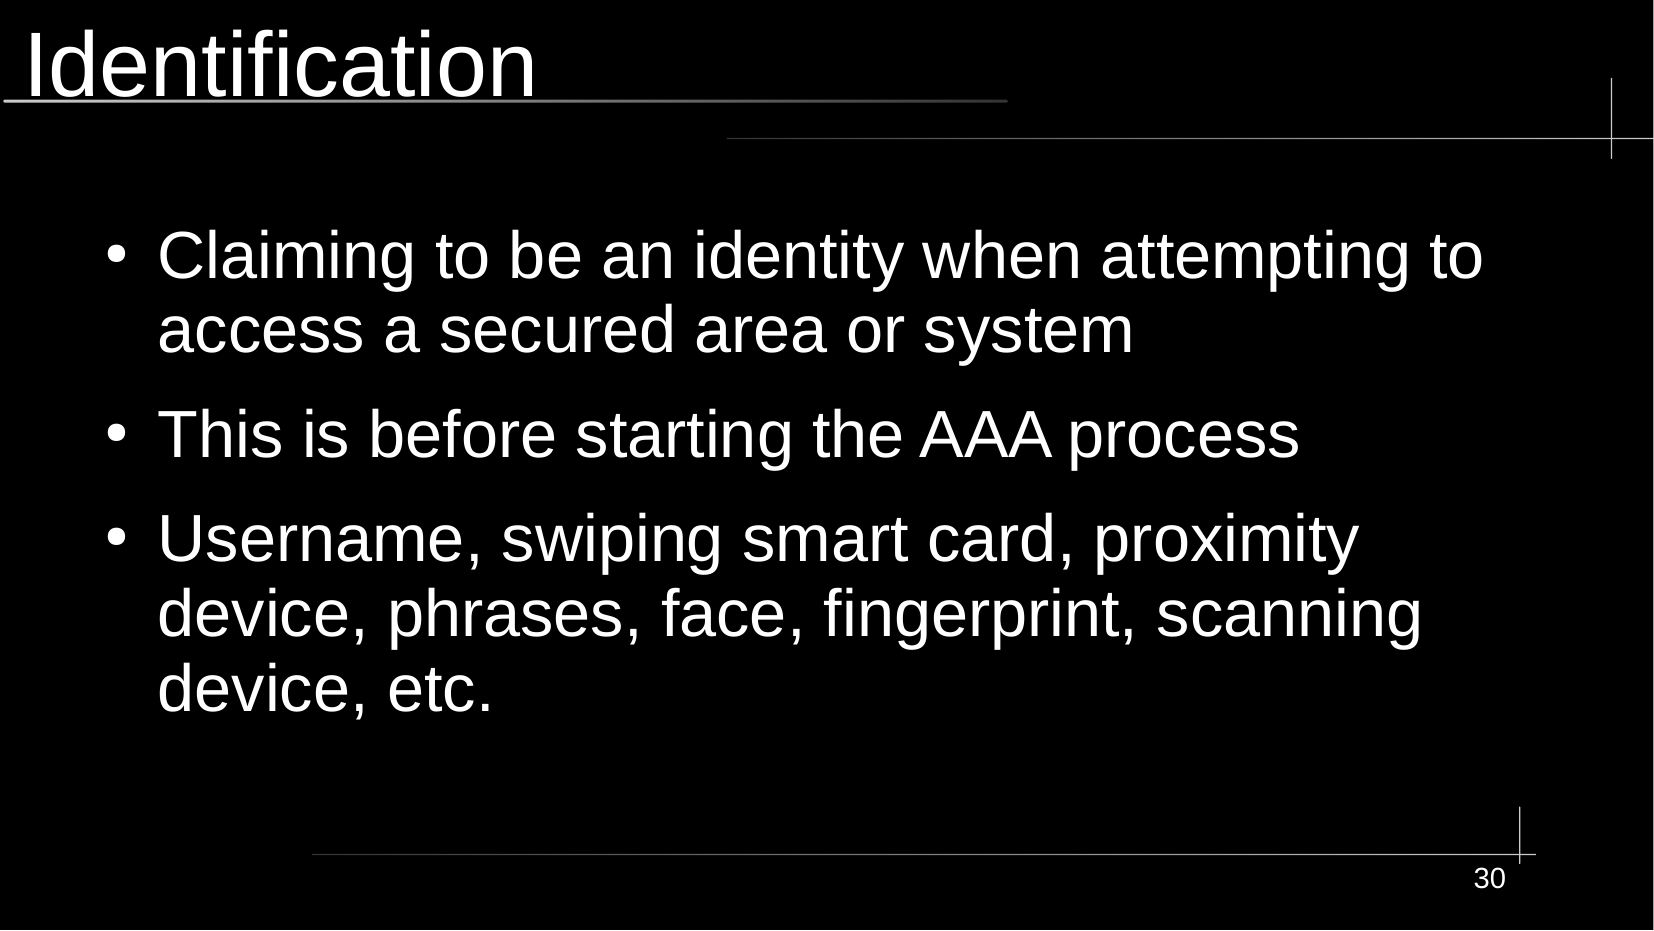

# Identification
Claiming to be an identity when attempting to access a secured area or system
This is before starting the AAA process
Username, swiping smart card, proximity device, phrases, face, fingerprint, scanning device, etc.
30